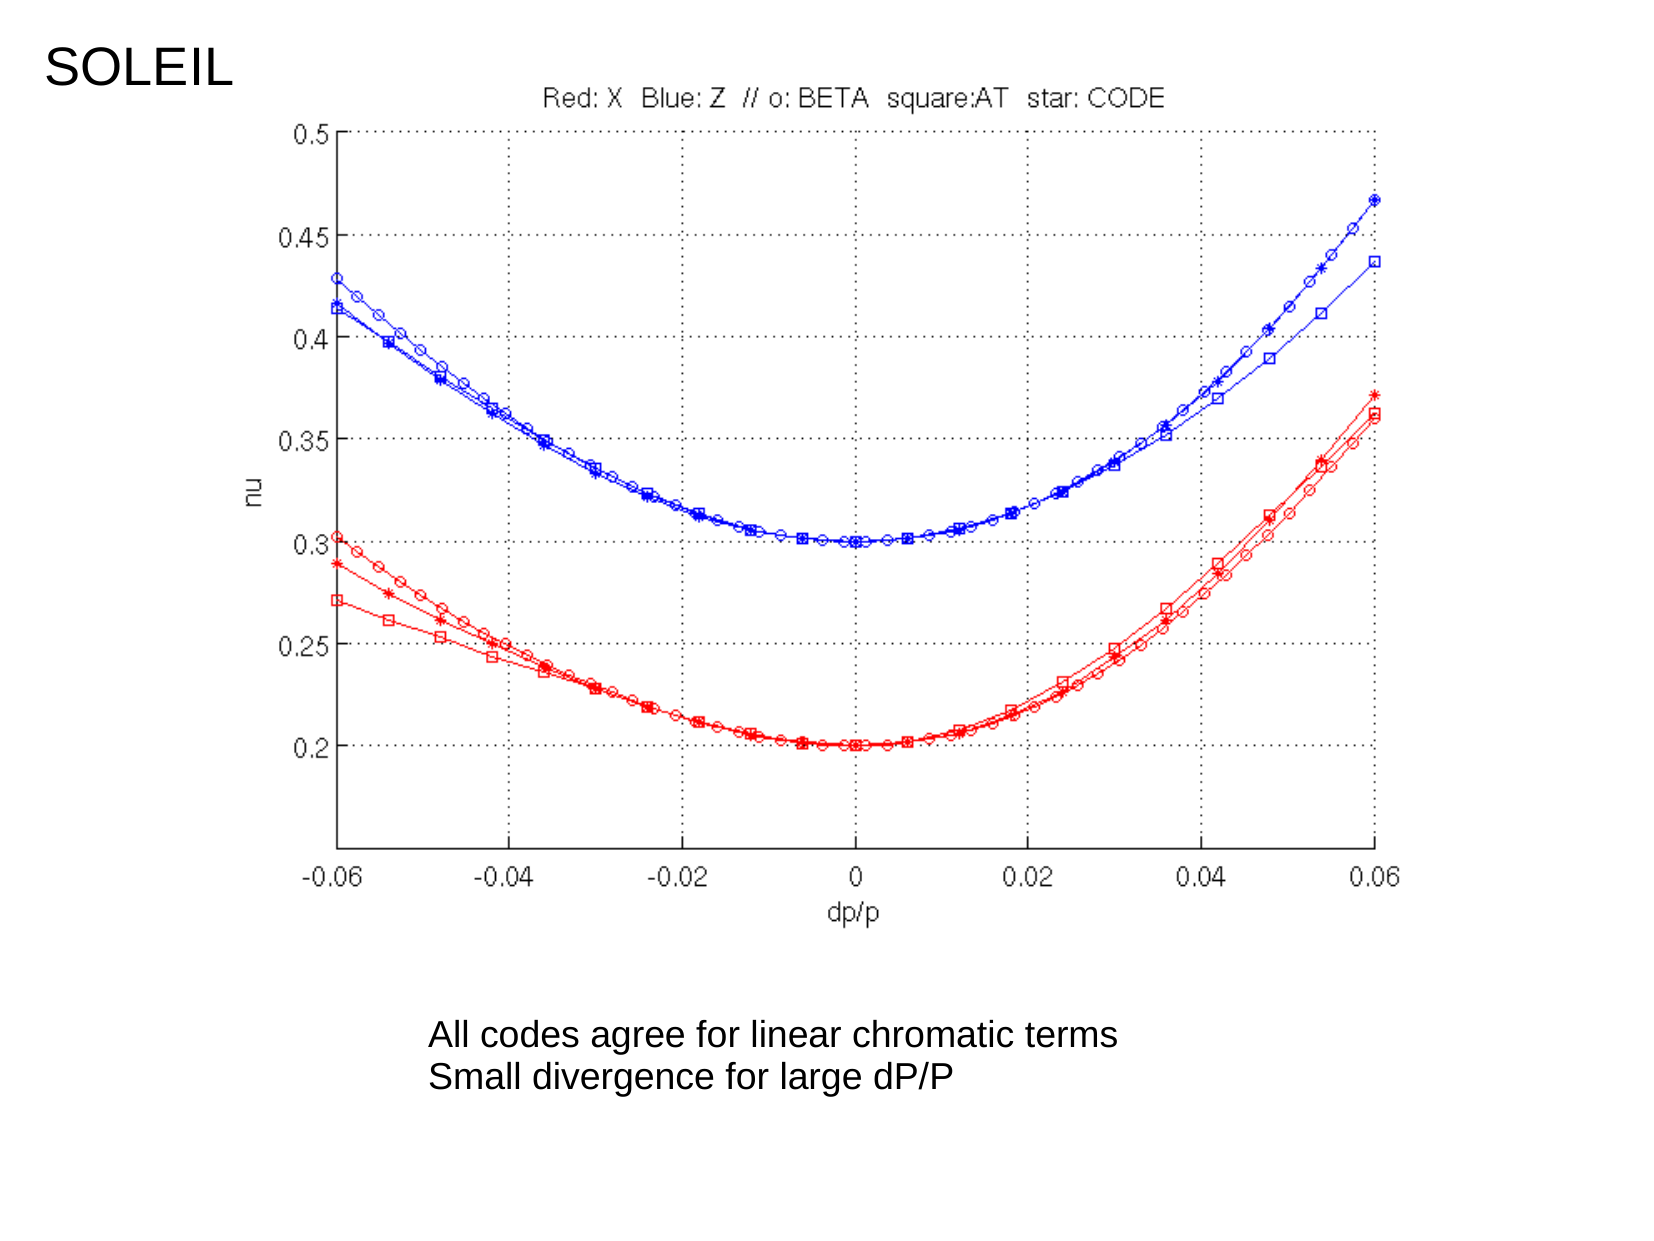

SOLEIL
All codes agree for linear chromatic terms
Small divergence for large dP/P